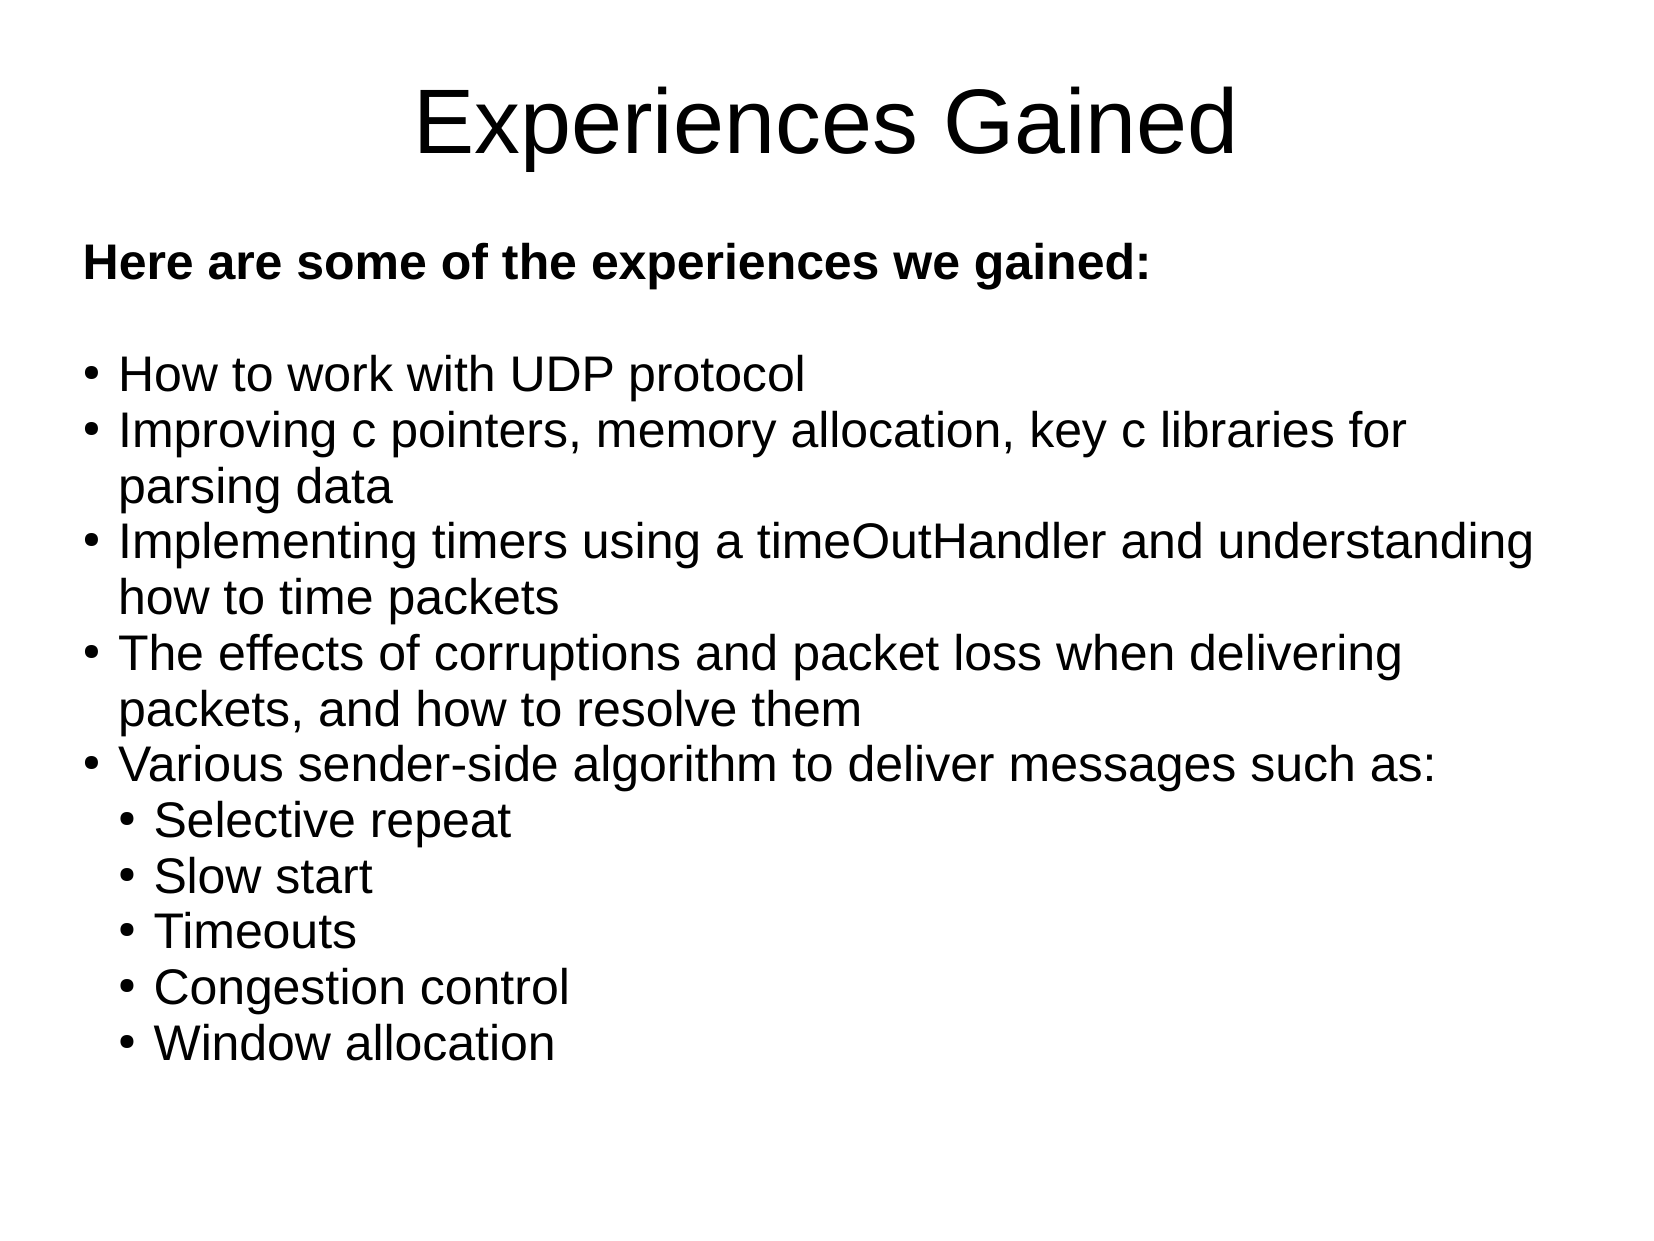

# Experiences Gained
Here are some of the experiences we gained:
How to work with UDP protocol
Improving c pointers, memory allocation, key c libraries for parsing data
Implementing timers using a timeOutHandler and understanding how to time packets
The effects of corruptions and packet loss when delivering packets, and how to resolve them
Various sender-side algorithm to deliver messages such as:
Selective repeat
Slow start
Timeouts
Congestion control
Window allocation